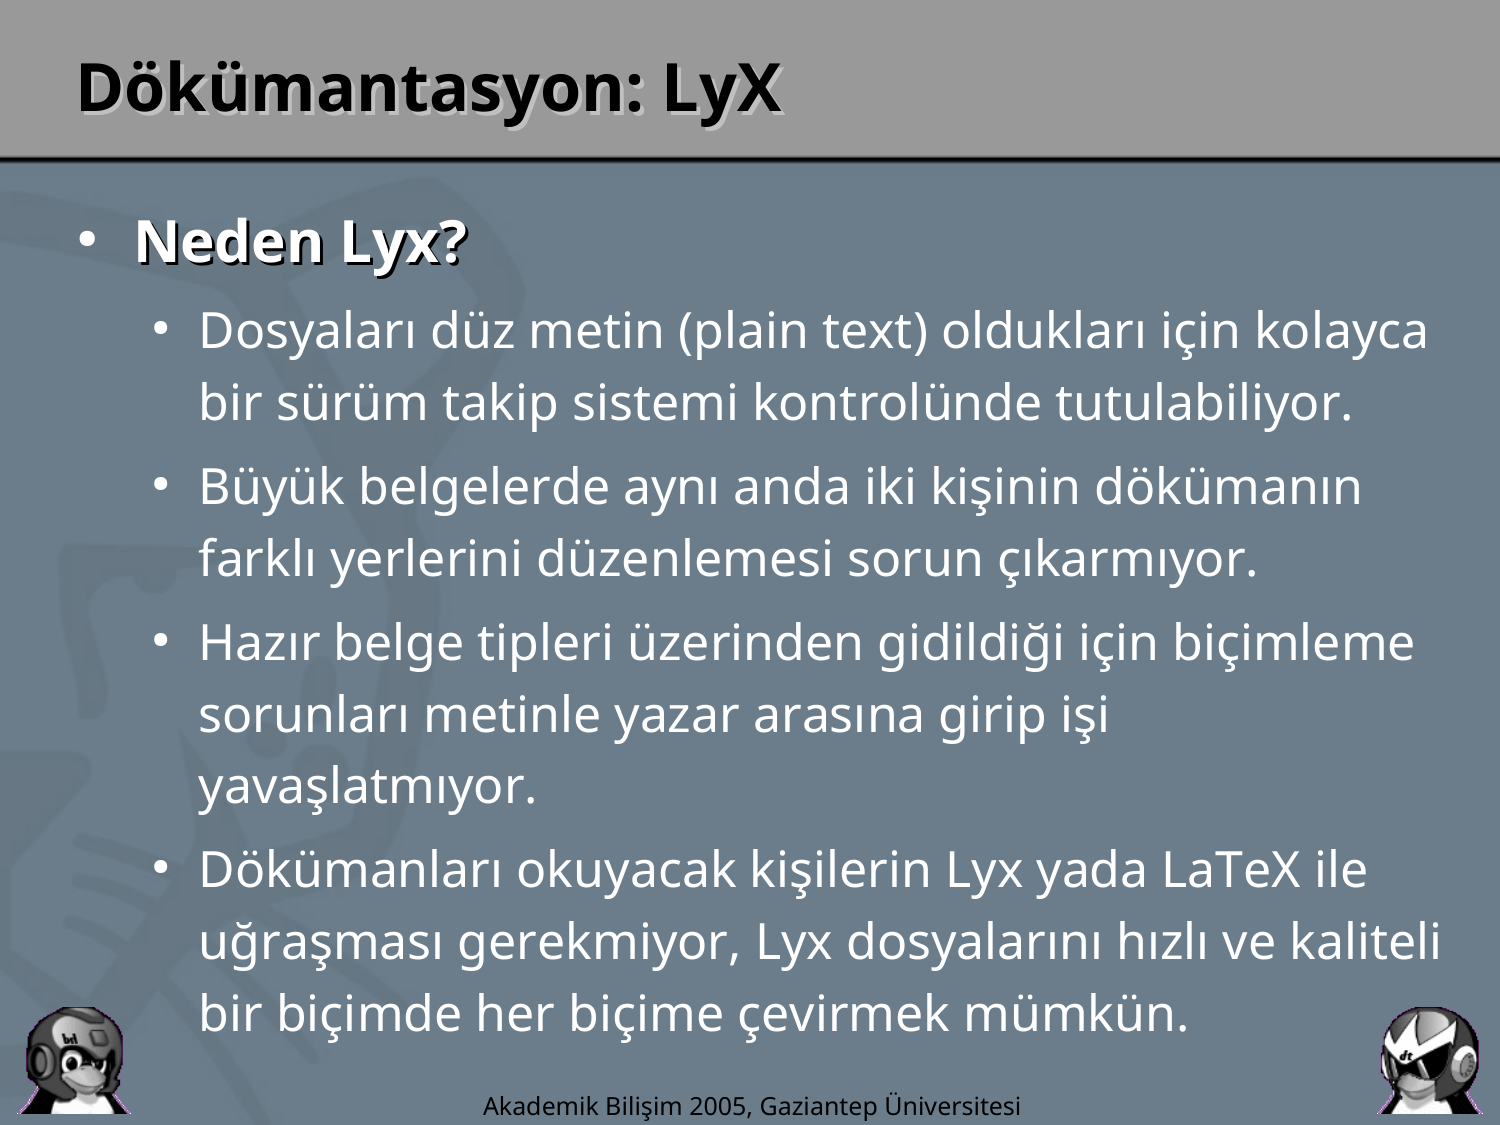

# Dökümantasyon: LyX
Neden Lyx?
Dosyaları düz metin (plain text) oldukları için kolayca bir sürüm takip sistemi kontrolünde tutulabiliyor.
Büyük belgelerde aynı anda iki kişinin dökümanın farklı yerlerini düzenlemesi sorun çıkarmıyor.
Hazır belge tipleri üzerinden gidildiği için biçimleme sorunları metinle yazar arasına girip işi yavaşlatmıyor.
Dökümanları okuyacak kişilerin Lyx yada LaTeX ile uğraşması gerekmiyor, Lyx dosyalarını hızlı ve kaliteli bir biçimde her biçime çevirmek mümkün.